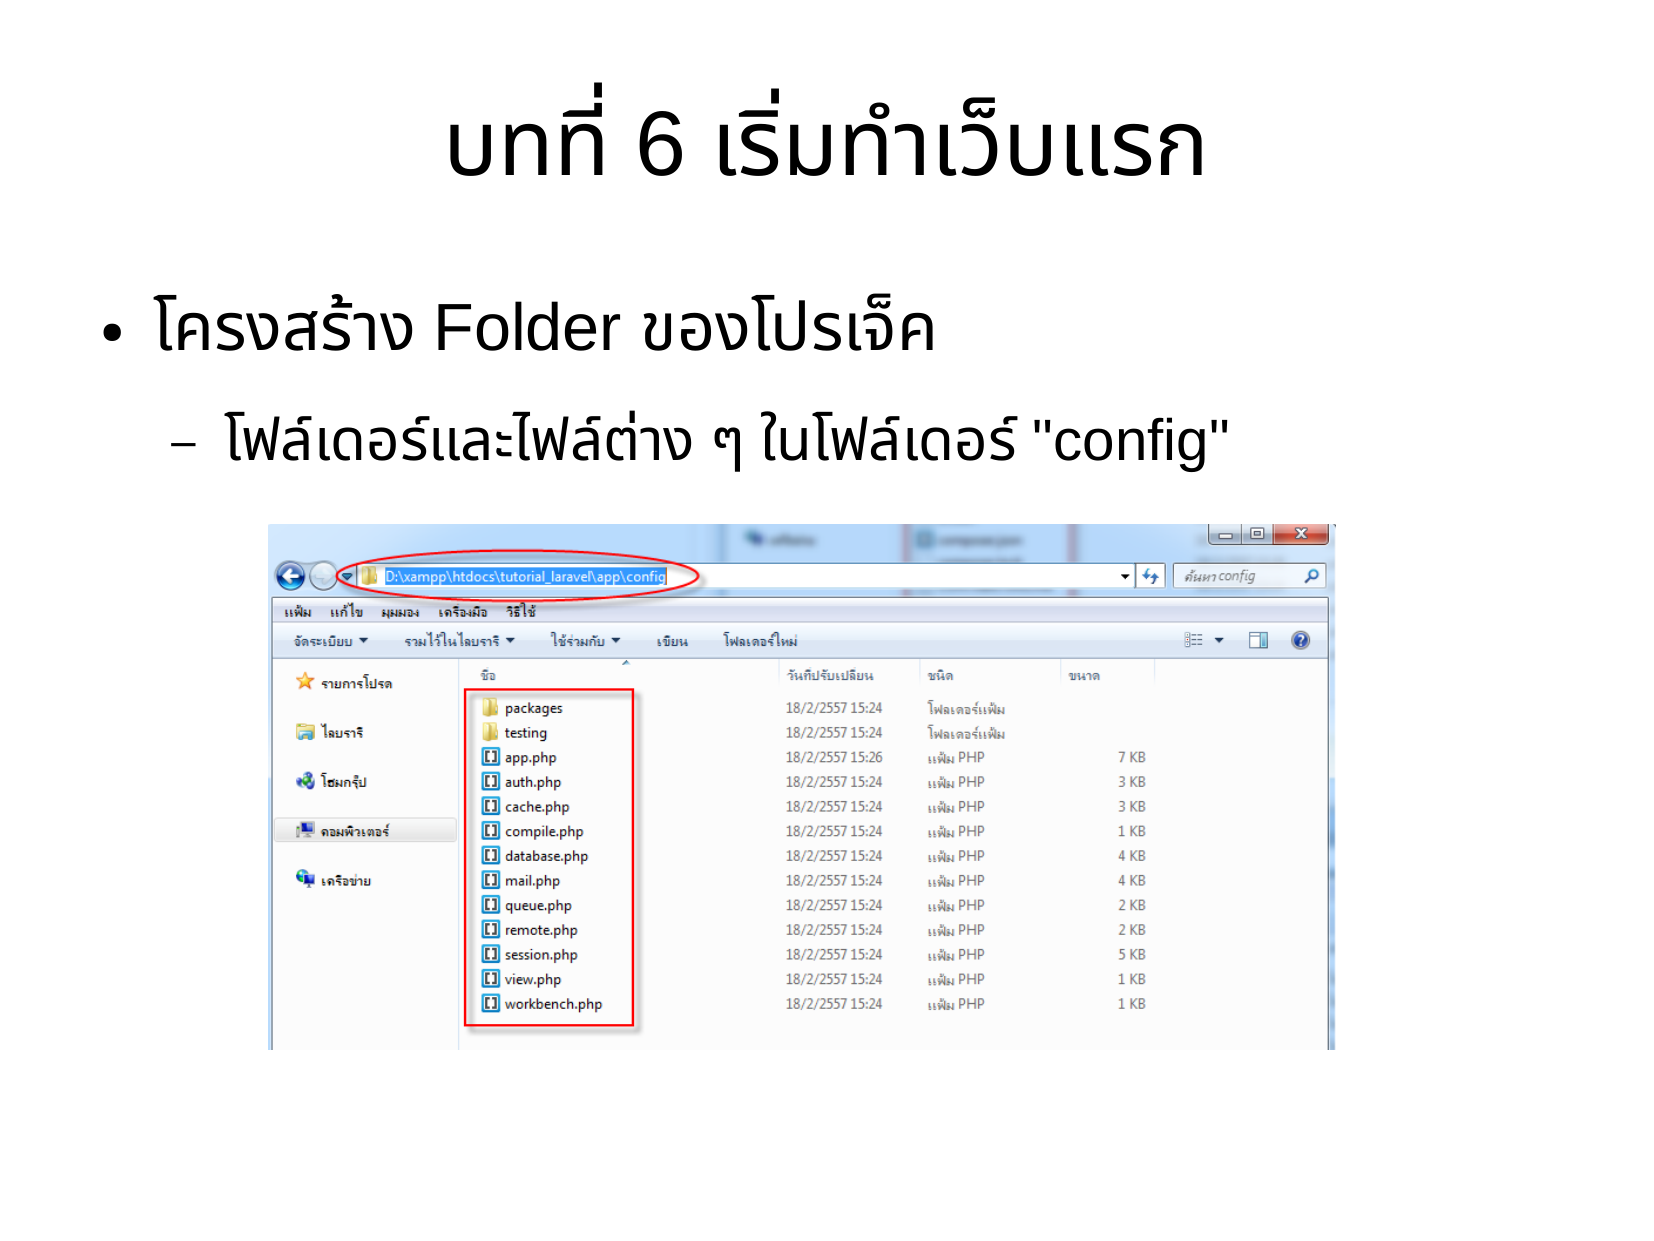

# บทที่ 6 เริ่มทำเว็บแรก
โครงสร้าง Folder ของโปรเจ็ค
โฟล์เดอร์และไฟล์ต่าง ๆ ในโฟล์เดอร์ "config"